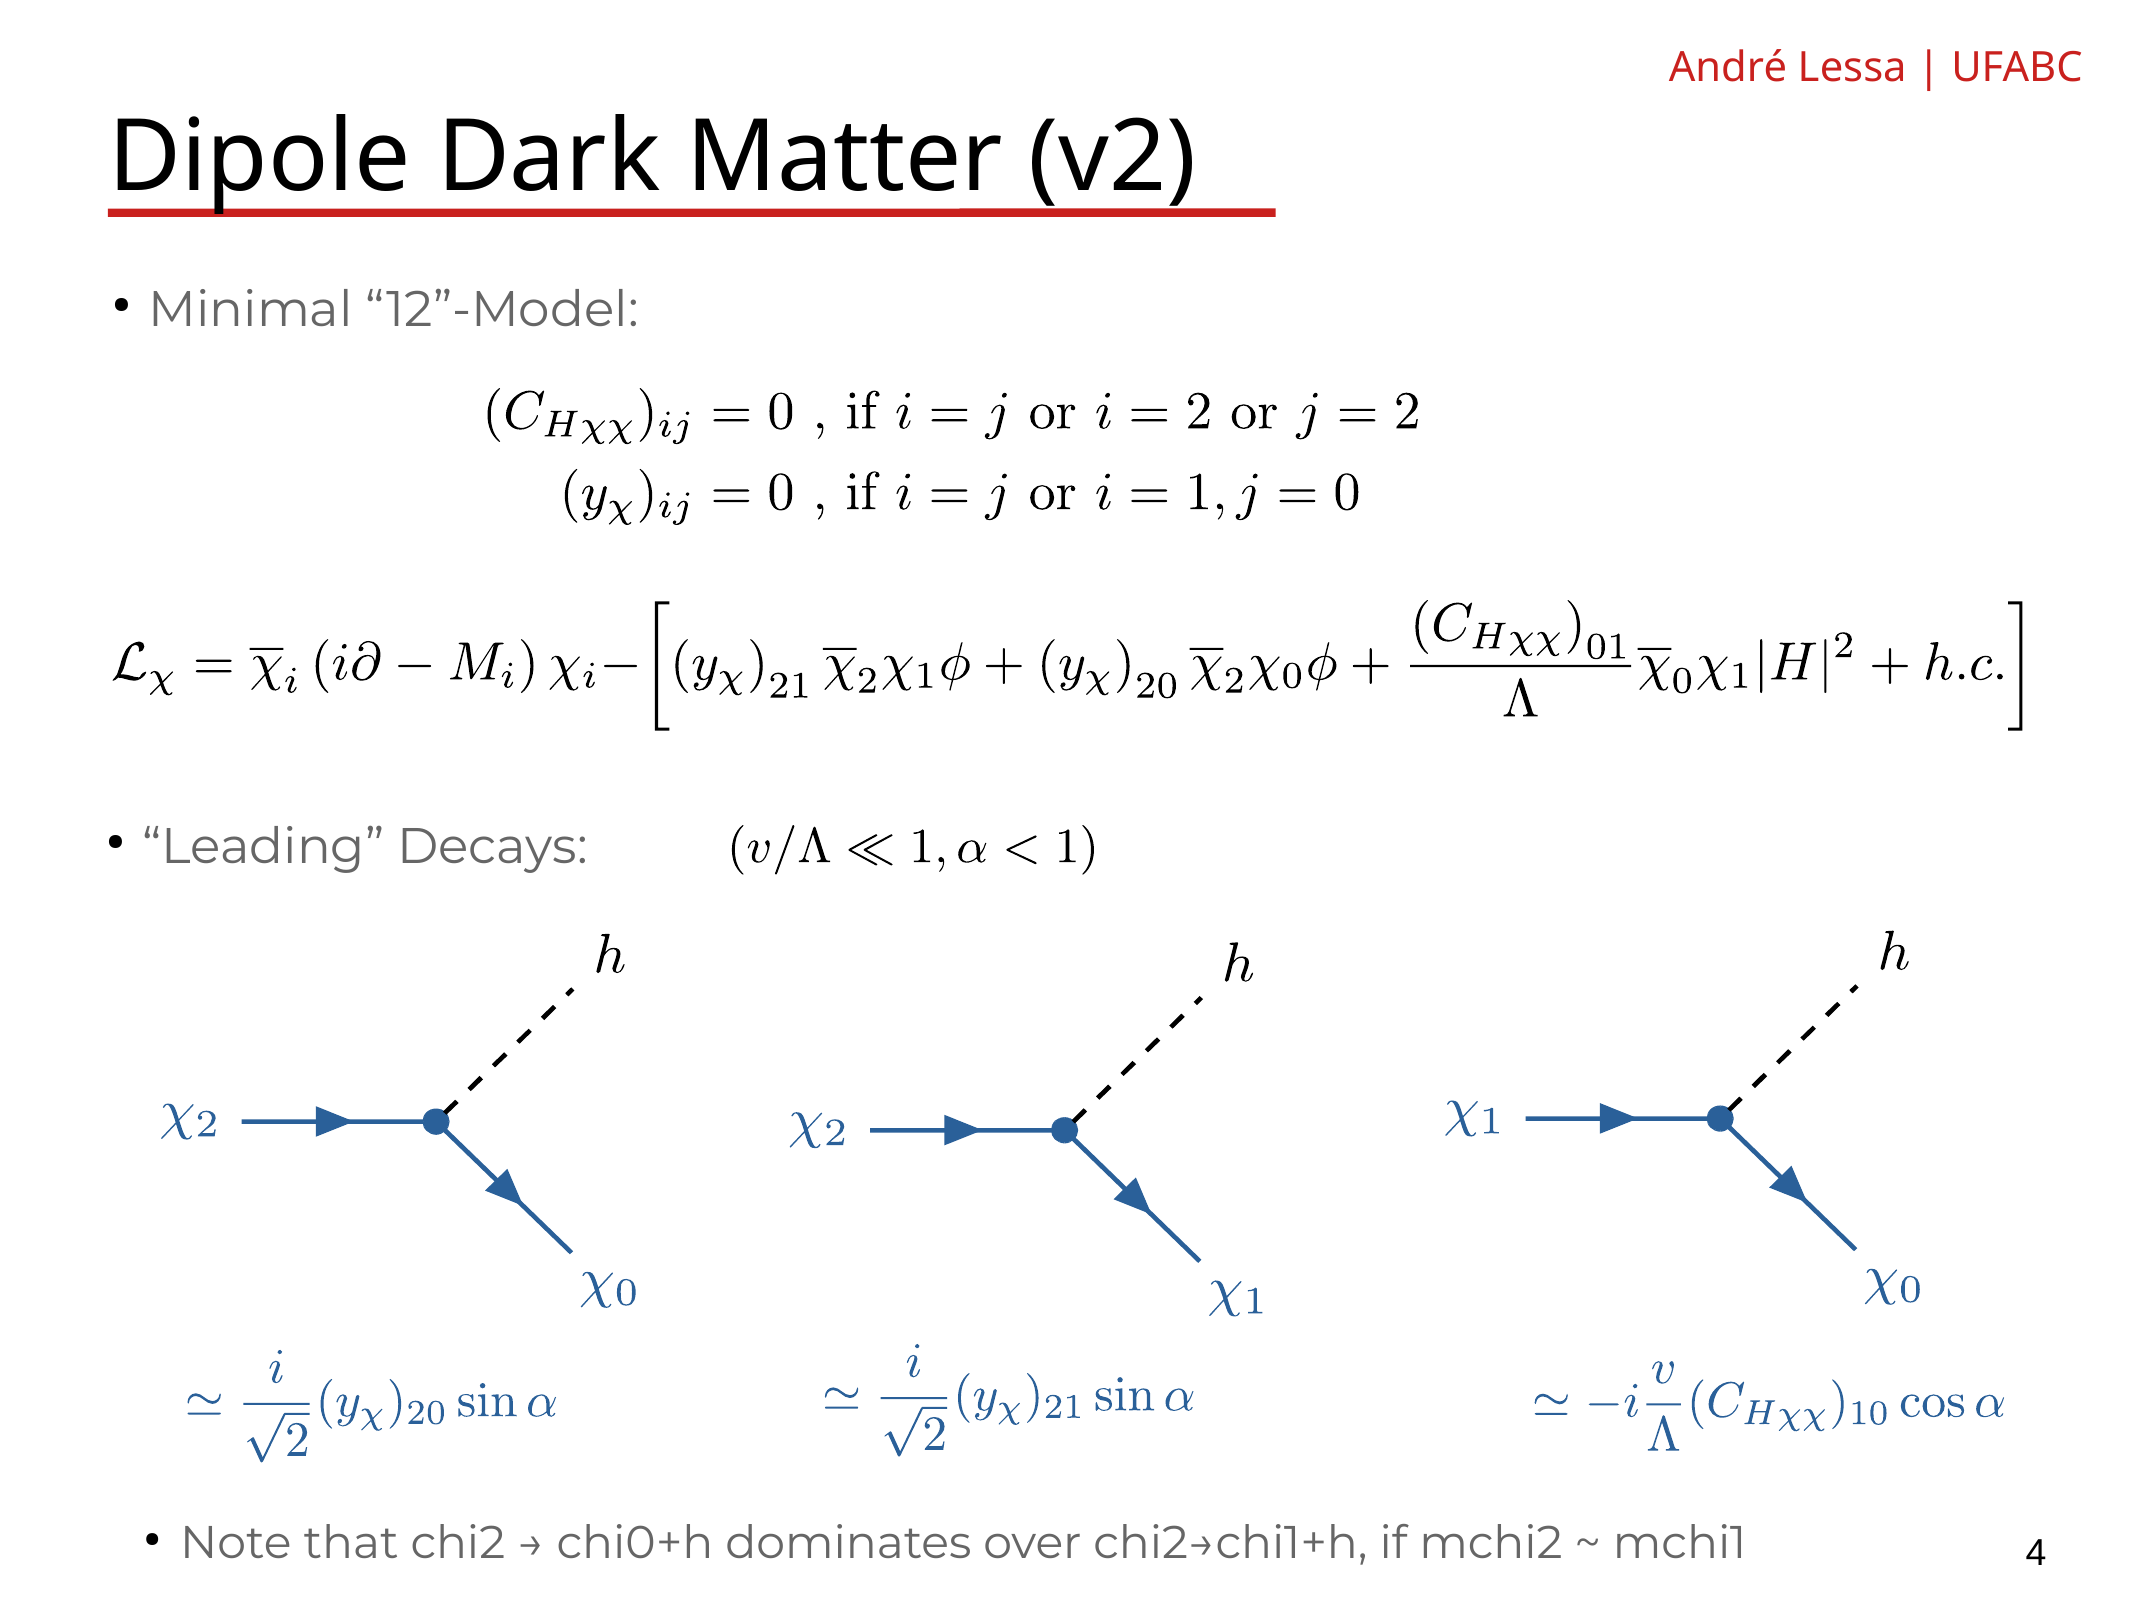

Dipole Dark Matter (v2)
Minimal “12”-Model:
“Leading” Decays:
Note that chi2 → chi0+h dominates over chi2→chi1+h, if mchi2 ~ mchi1